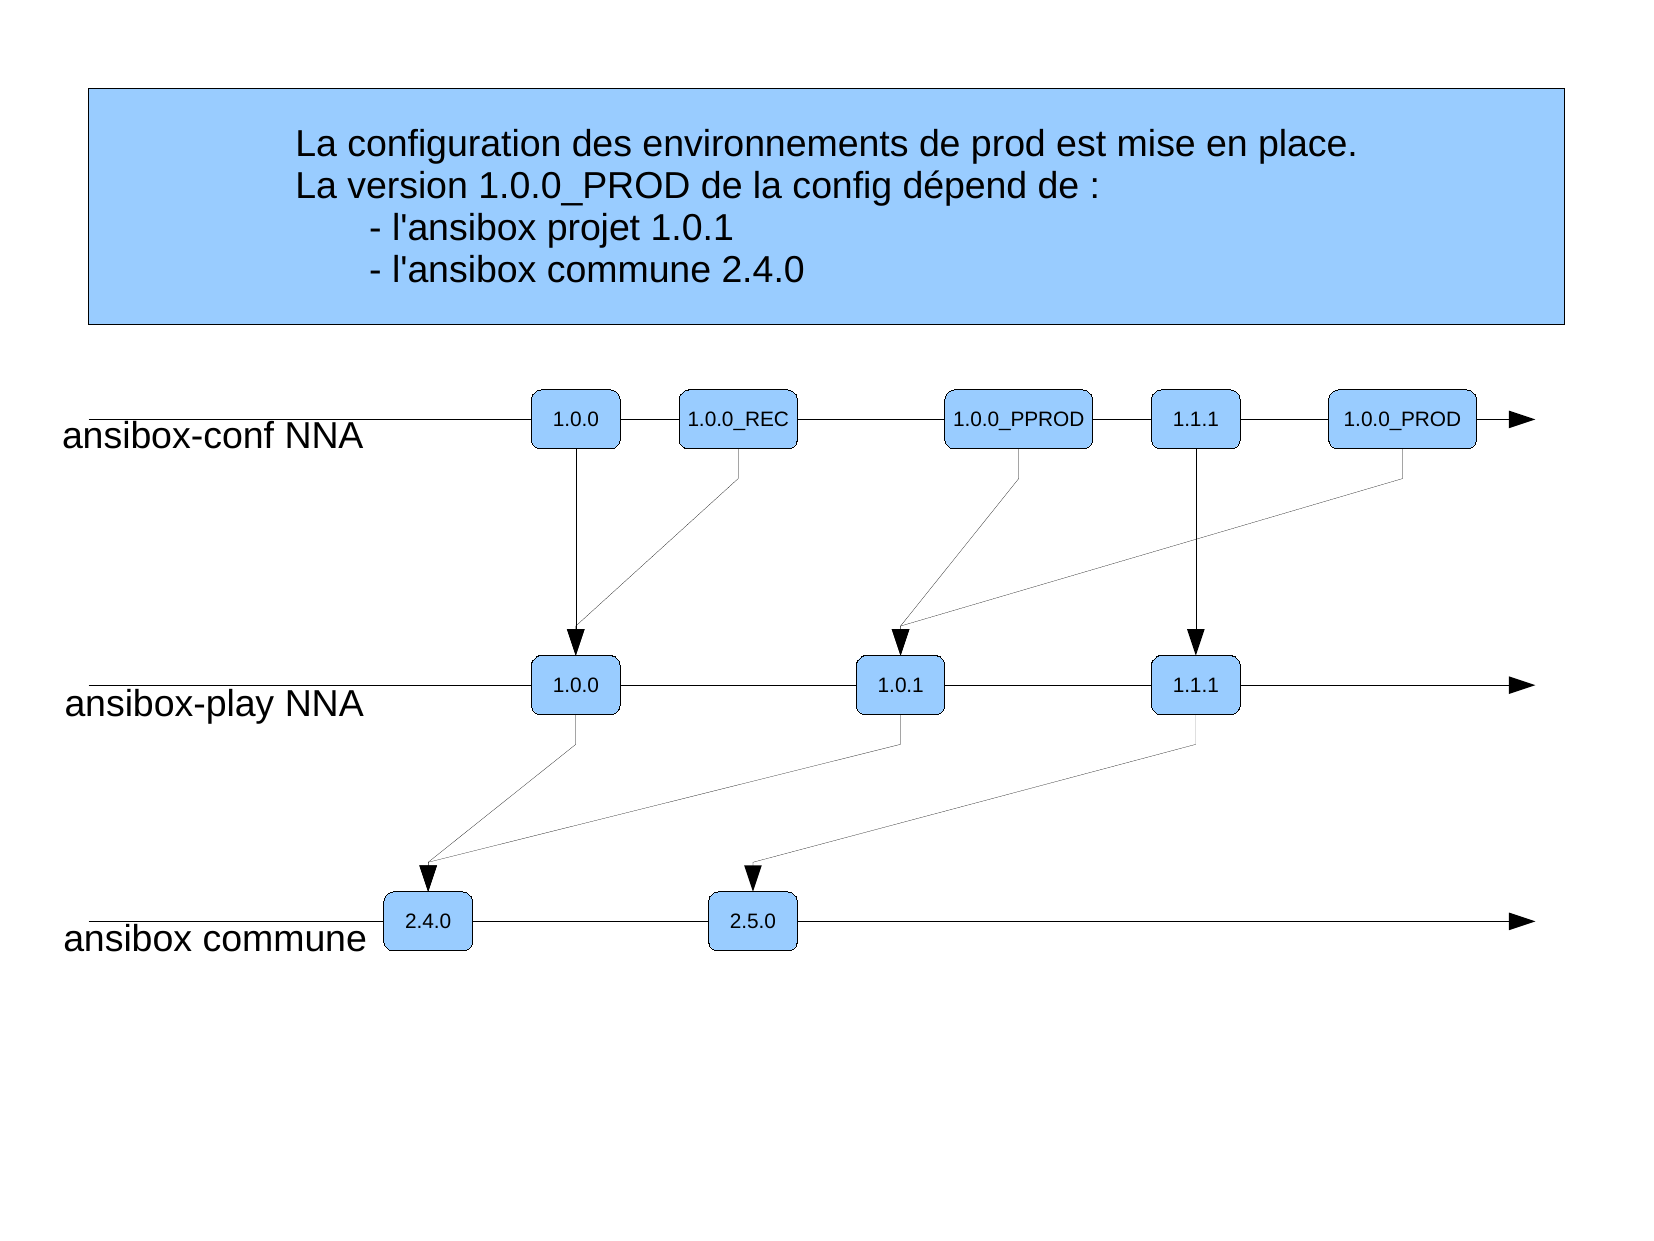

La configuration des environnements de prod est mise en place.
La version 1.0.0_PROD de la config dépend de :
	- l'ansibox projet 1.0.1
	- l'ansibox commune 2.4.0
1.0.0
1.0.0_REC
1.0.0_PPROD
1.1.1
1.0.0_PROD
ansibox-conf NNA
1.0.0
1.0.1
1.1.1
ansibox-play NNA
2.4.0
2.5.0
ansibox commune